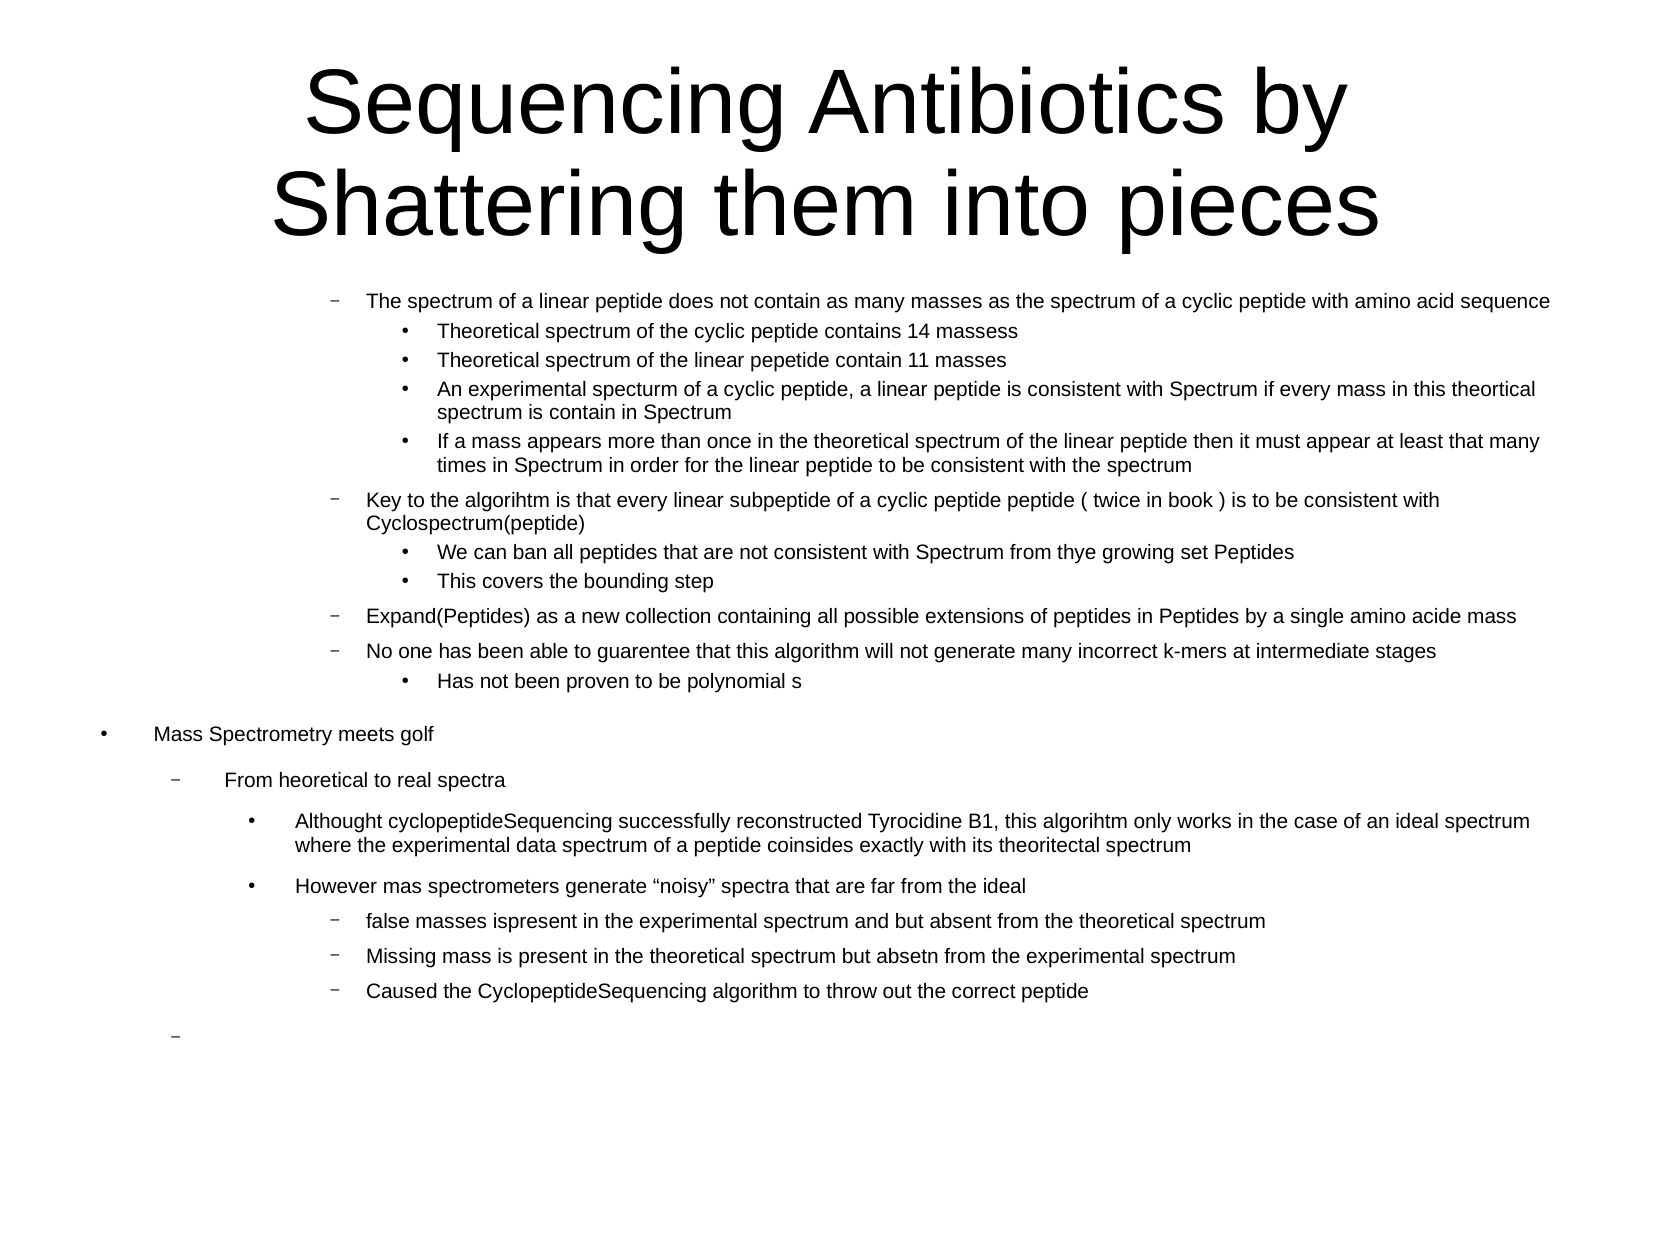

# Sequencing Antibiotics by Shattering them into pieces
The spectrum of a linear peptide does not contain as many masses as the spectrum of a cyclic peptide with amino acid sequence
Theoretical spectrum of the cyclic peptide contains 14 massess
Theoretical spectrum of the linear pepetide contain 11 masses
An experimental specturm of a cyclic peptide, a linear peptide is consistent with Spectrum if every mass in this theortical spectrum is contain in Spectrum
If a mass appears more than once in the theoretical spectrum of the linear peptide then it must appear at least that many times in Spectrum in order for the linear peptide to be consistent with the spectrum
Key to the algorihtm is that every linear subpeptide of a cyclic peptide peptide ( twice in book ) is to be consistent with Cyclospectrum(peptide)
We can ban all peptides that are not consistent with Spectrum from thye growing set Peptides
This covers the bounding step
Expand(Peptides) as a new collection containing all possible extensions of peptides in Peptides by a single amino acide mass
No one has been able to guarentee that this algorithm will not generate many incorrect k-mers at intermediate stages
Has not been proven to be polynomial s
Mass Spectrometry meets golf
From heoretical to real spectra
Althought cyclopeptideSequencing successfully reconstructed Tyrocidine B1, this algorihtm only works in the case of an ideal spectrum where the experimental data spectrum of a peptide coinsides exactly with its theoritectal spectrum
However mas spectrometers generate “noisy” spectra that are far from the ideal
false masses ispresent in the experimental spectrum and but absent from the theoretical spectrum
Missing mass is present in the theoretical spectrum but absetn from the experimental spectrum
Caused the CyclopeptideSequencing algorithm to throw out the correct peptide